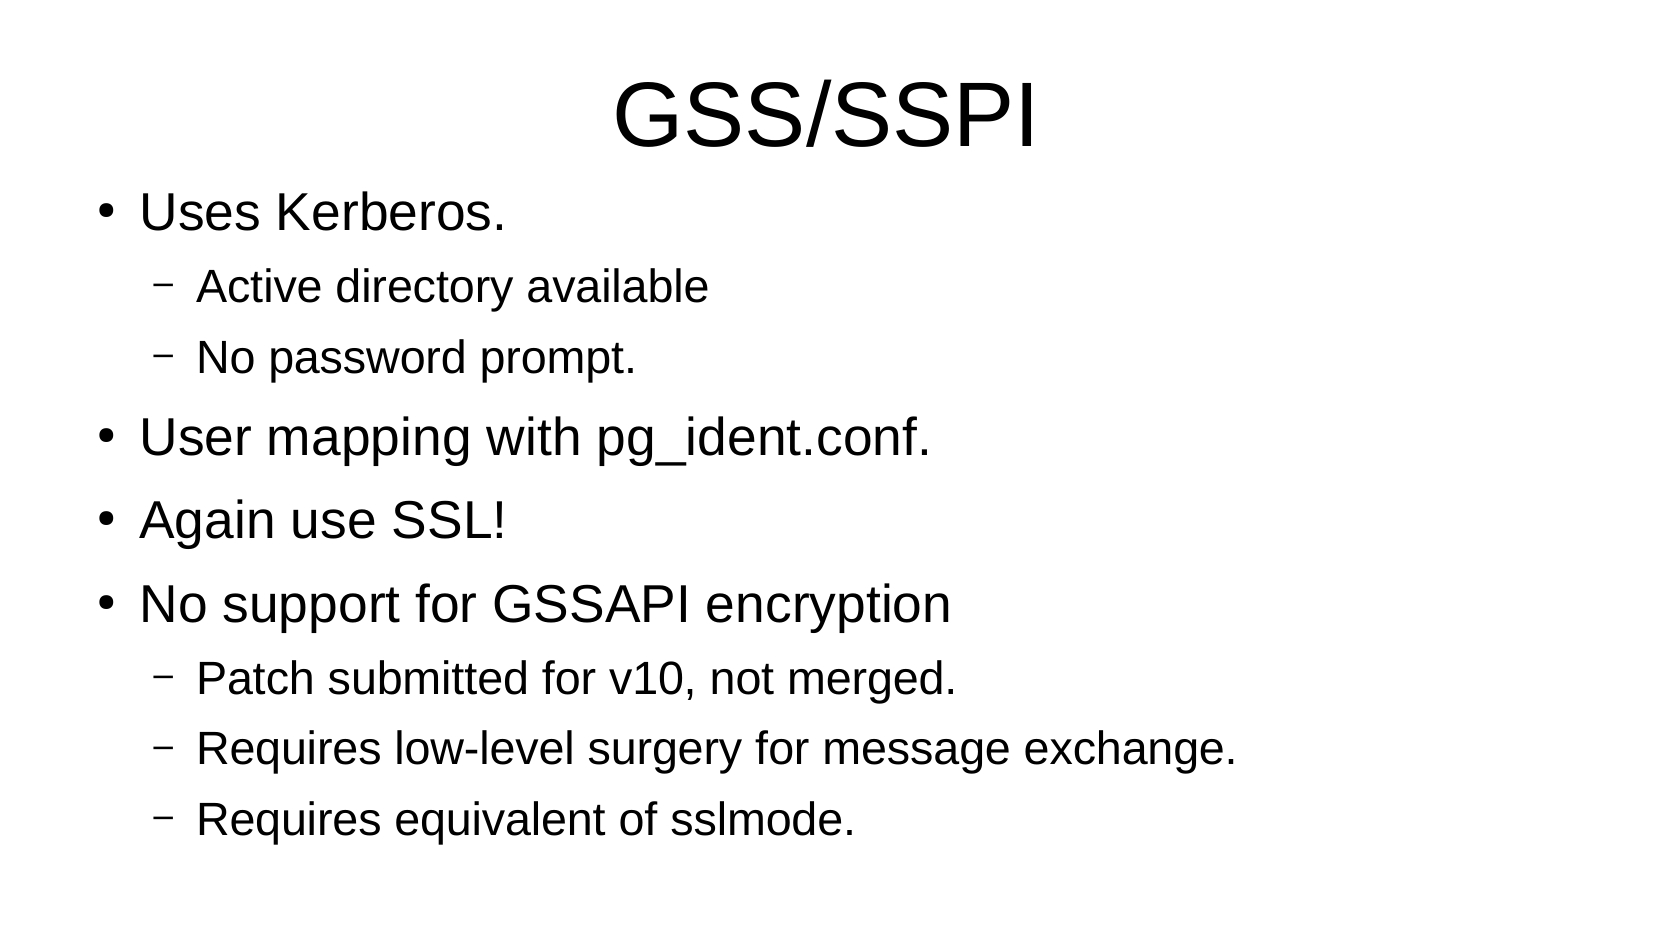

# GSS/SSPI
Uses Kerberos.
Active directory available
No password prompt.
User mapping with pg_ident.conf.
Again use SSL!
No support for GSSAPI encryption
Patch submitted for v10, not merged.
Requires low-level surgery for message exchange.
Requires equivalent of sslmode.